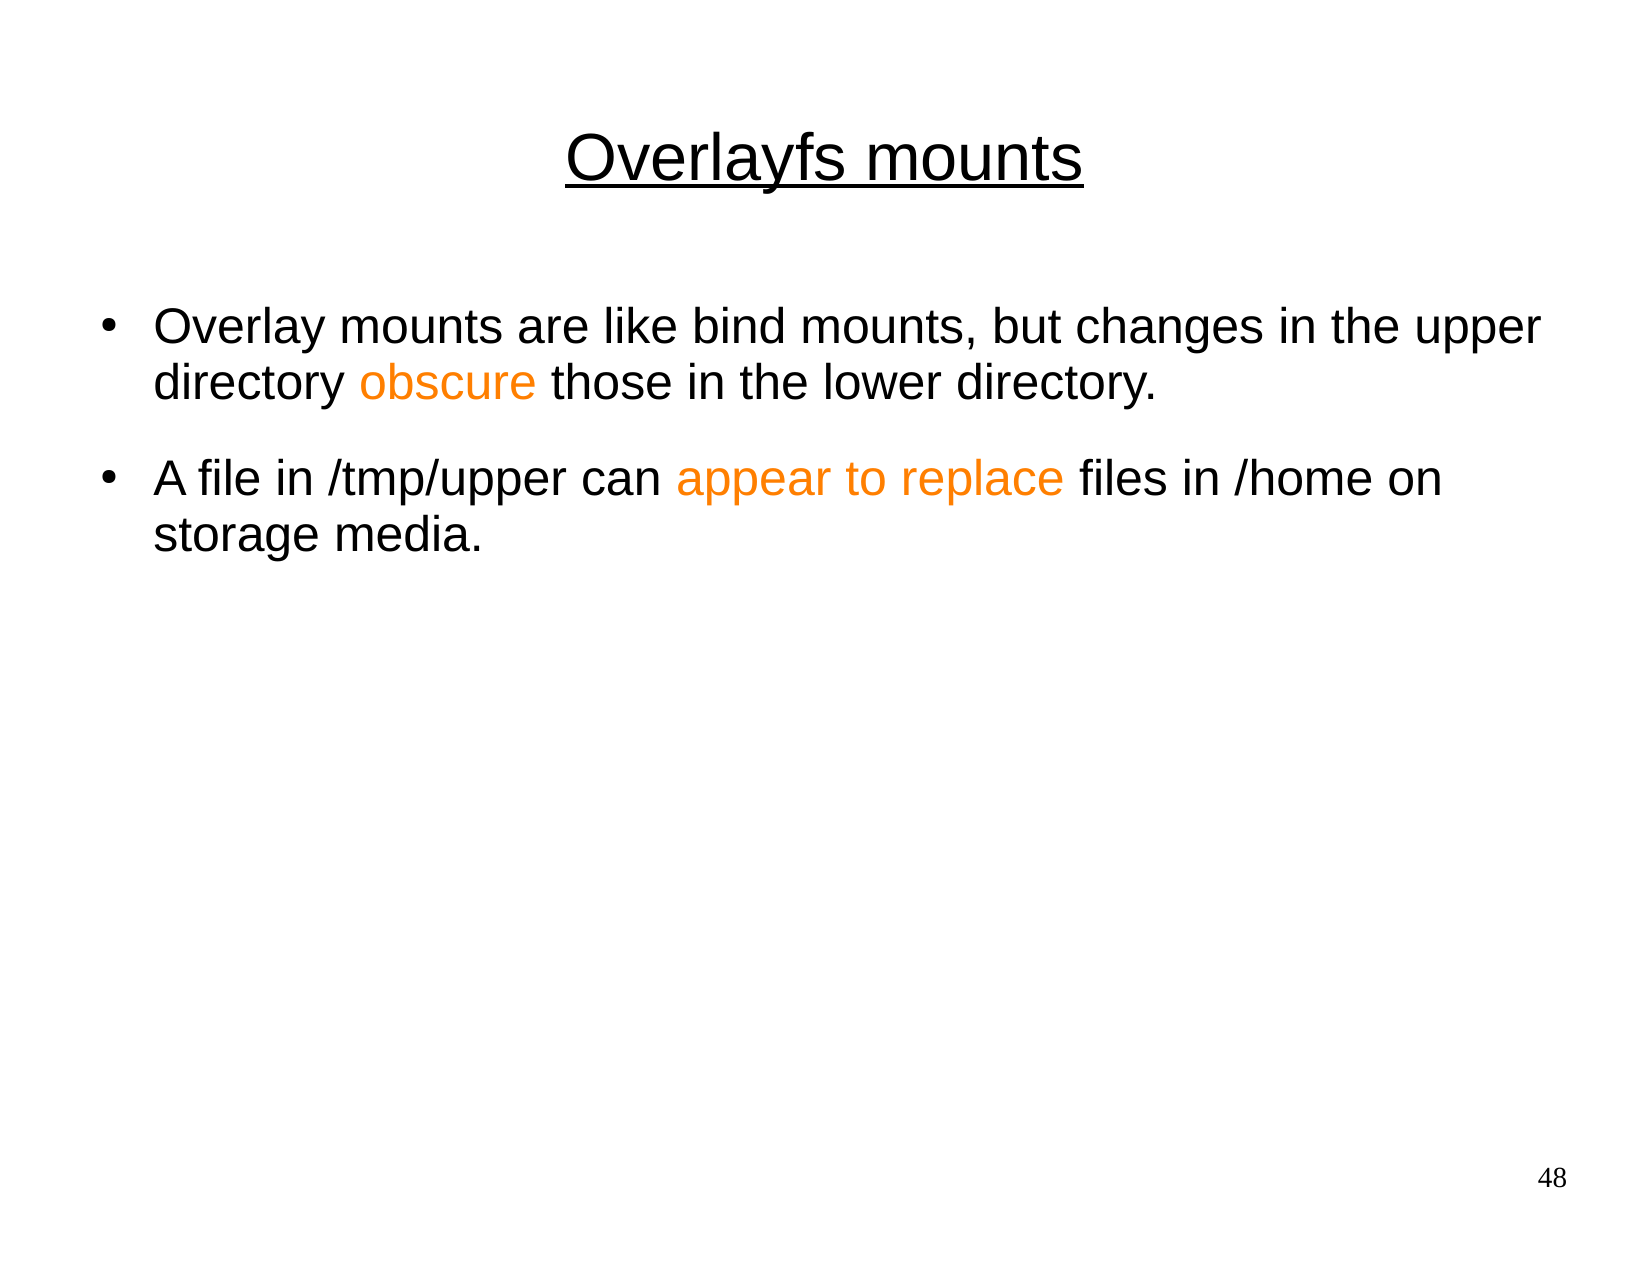

# Overlayfs mounts
Overlay mounts are like bind mounts, but changes in the upper directory obscure those in the lower directory.
A file in /tmp/upper can appear to replace files in /home on storage media.
48